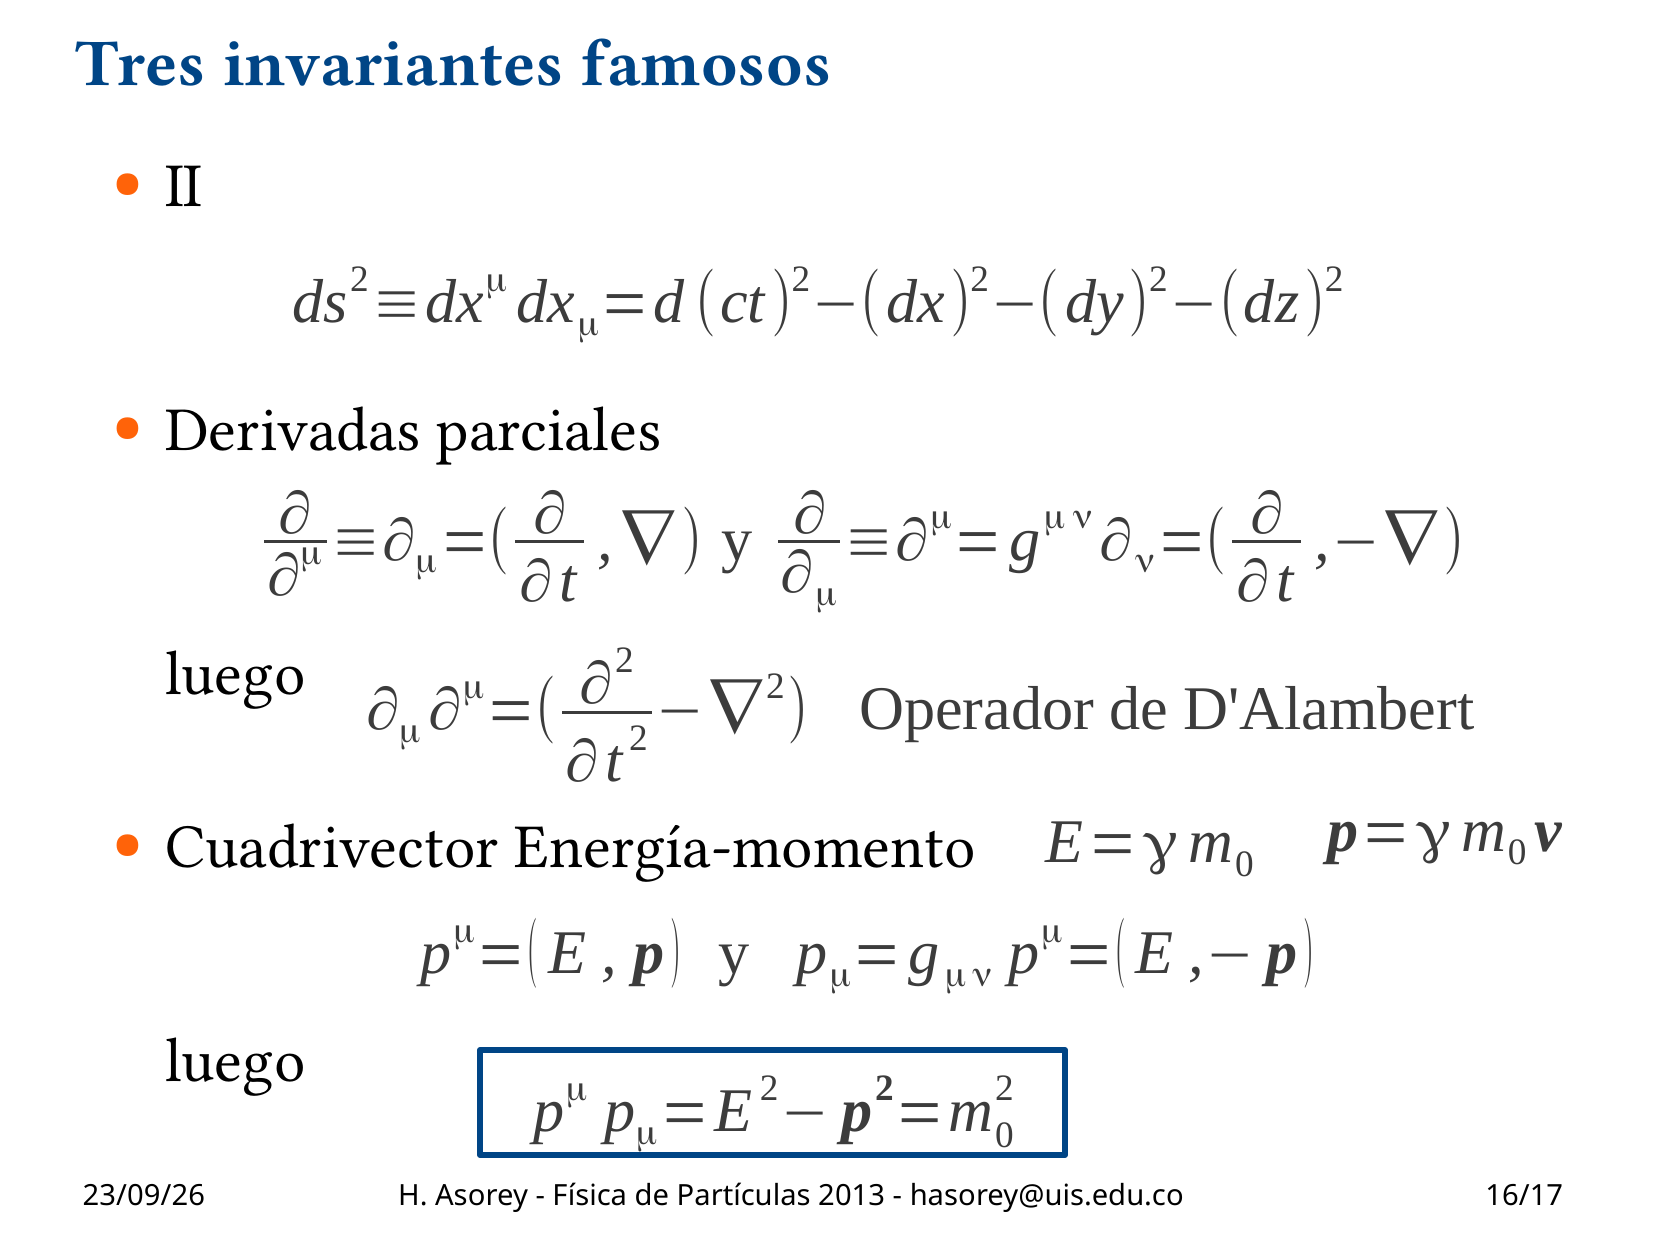

# Tres invariantes famosos
II
Derivadas parciales
luego
Cuadrivector Energía-momento
luego
H. Asorey - Física de Partículas 2013 - hasorey@uis.edu.co
16